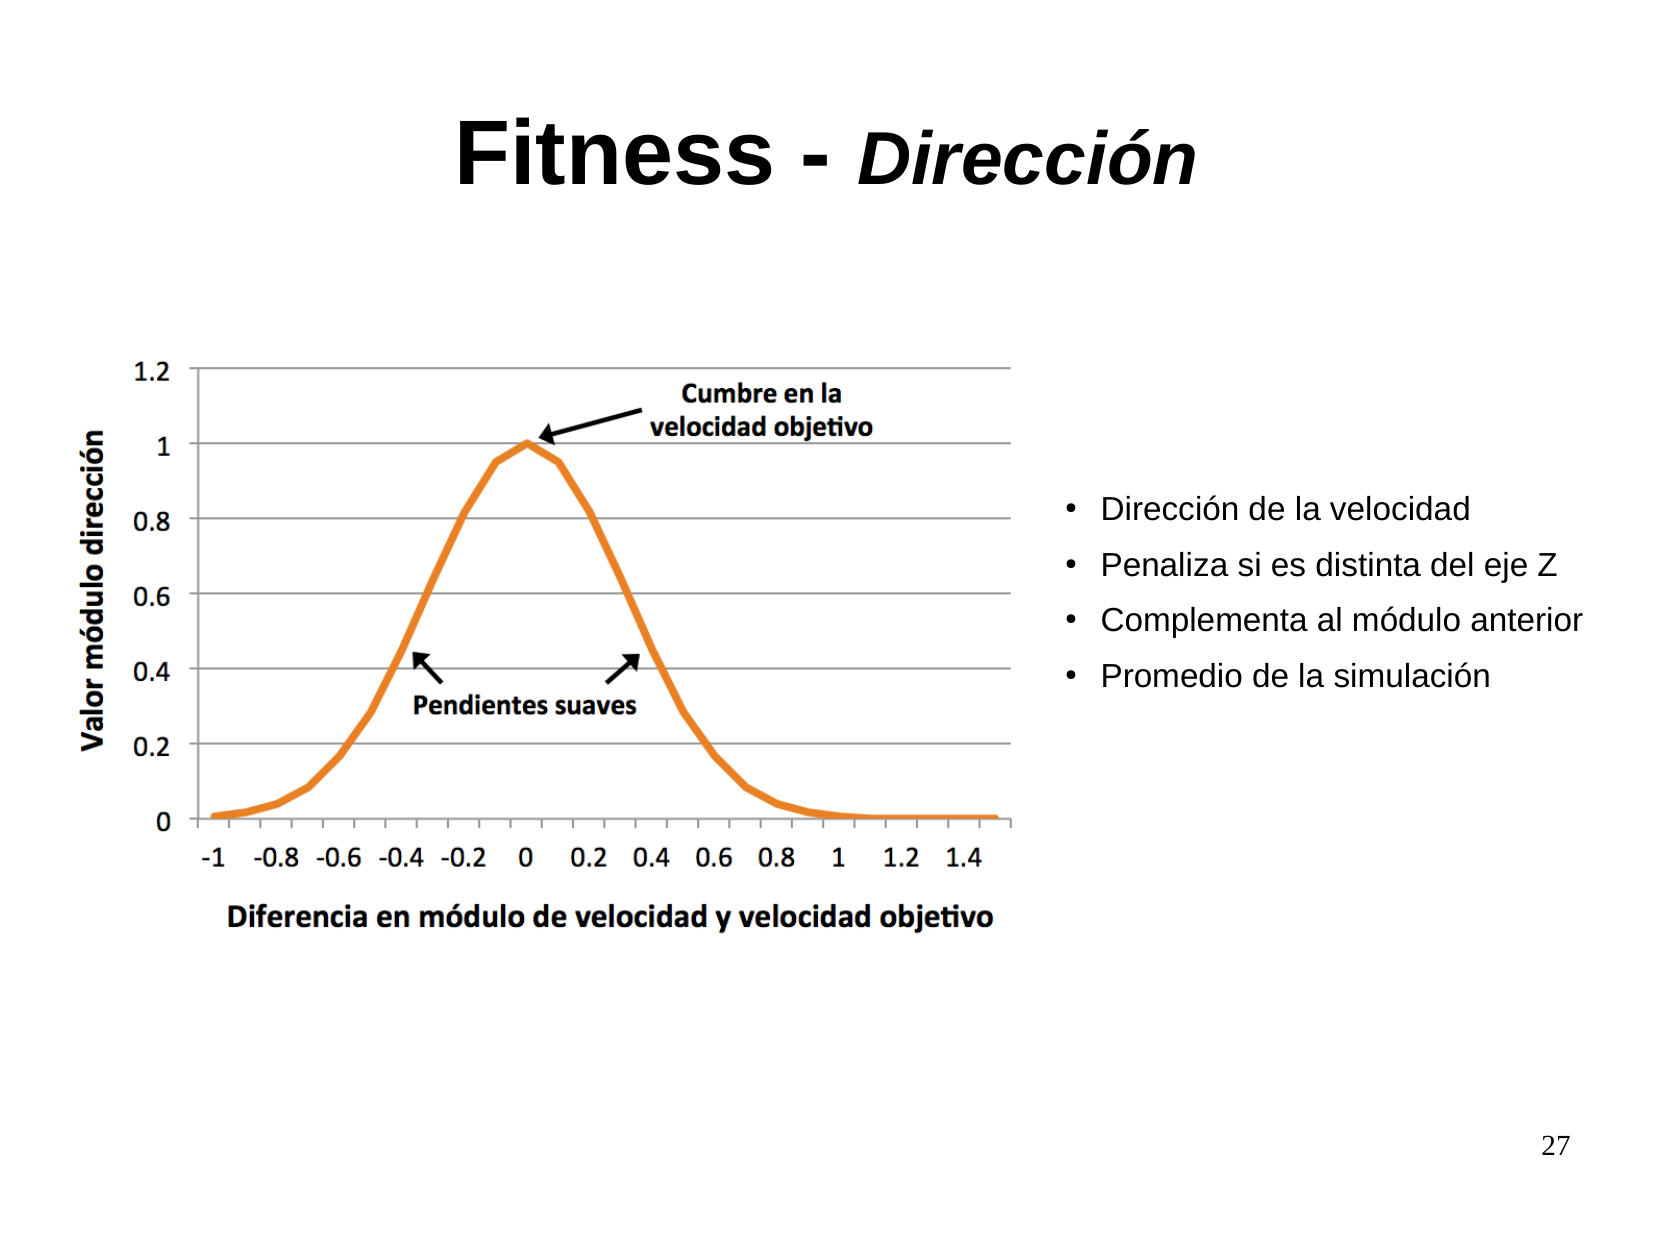

# Fitness - Dirección
Dirección de la velocidad
Penaliza si es distinta del eje Z
Complementa al módulo anterior
Promedio de la simulación
27